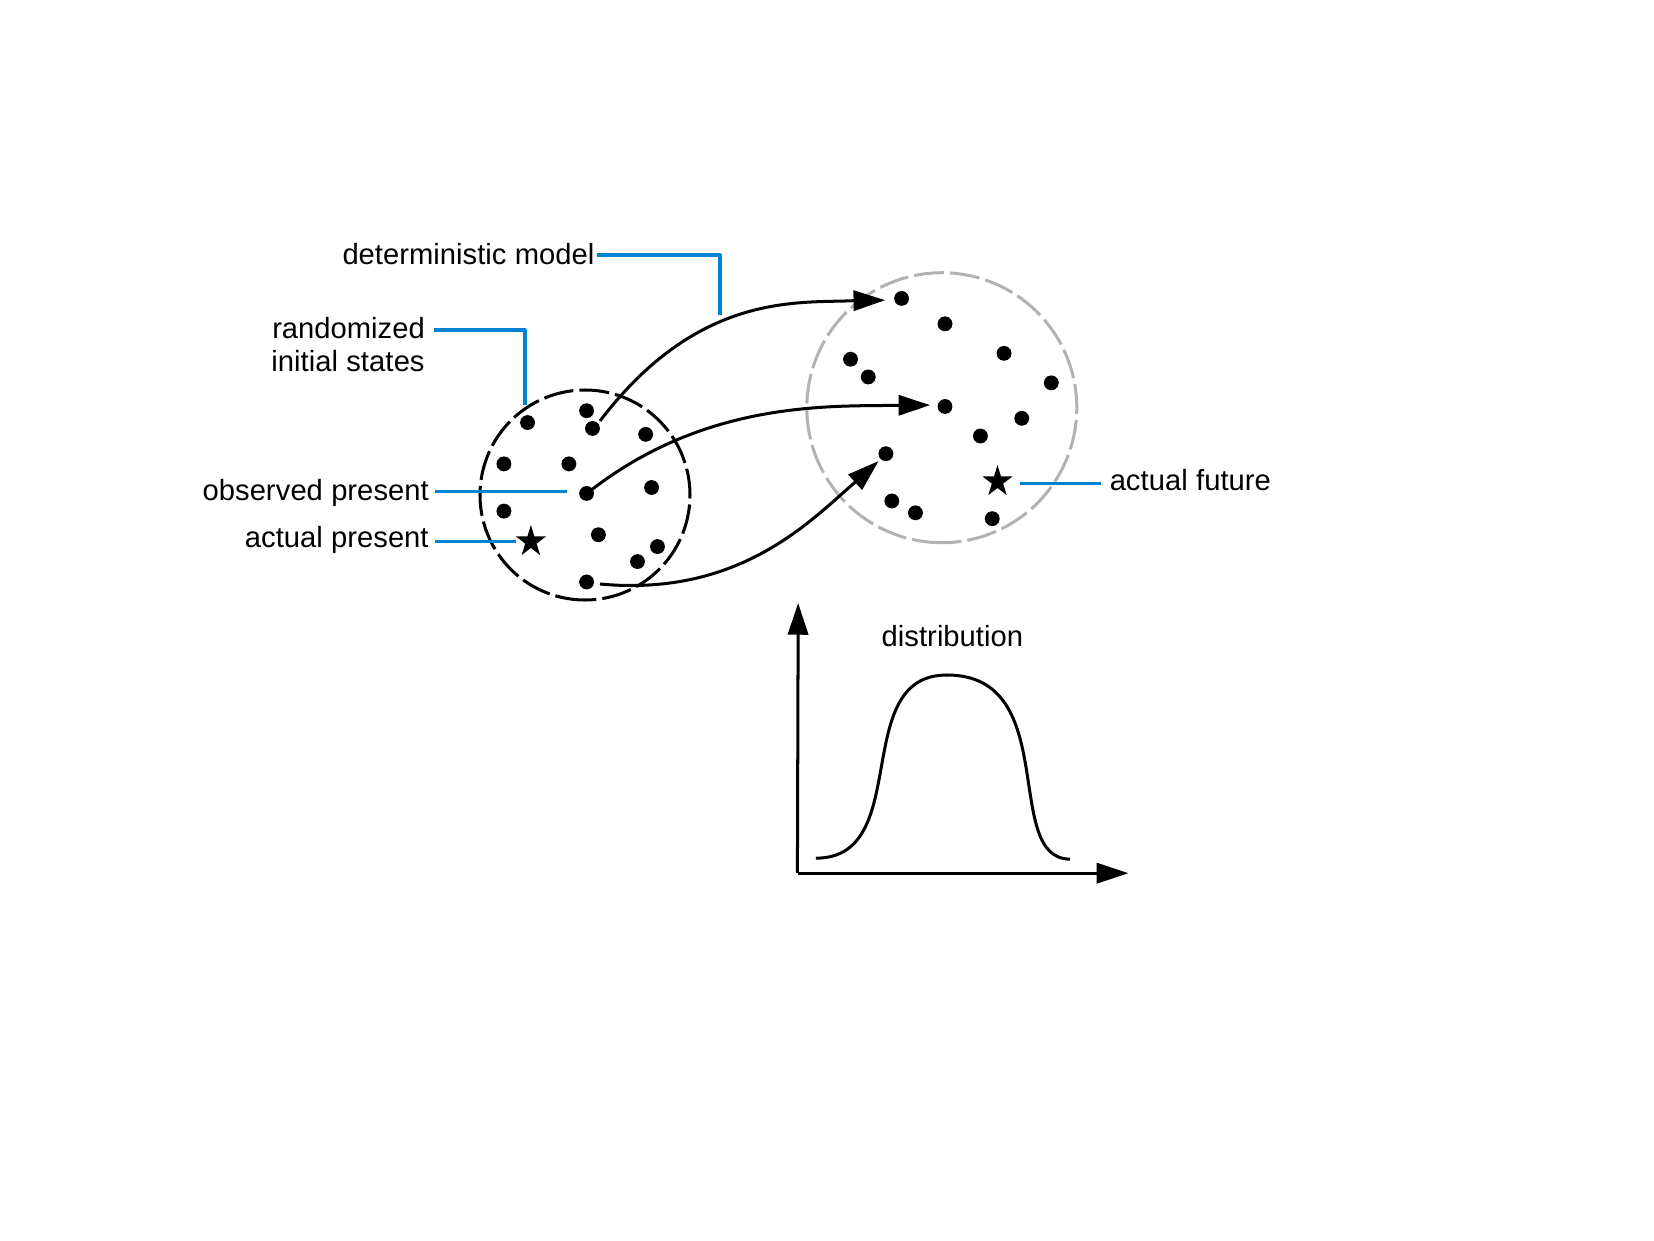

deterministic model
randomized
initial states
actual future
observed present
actual present
distribution